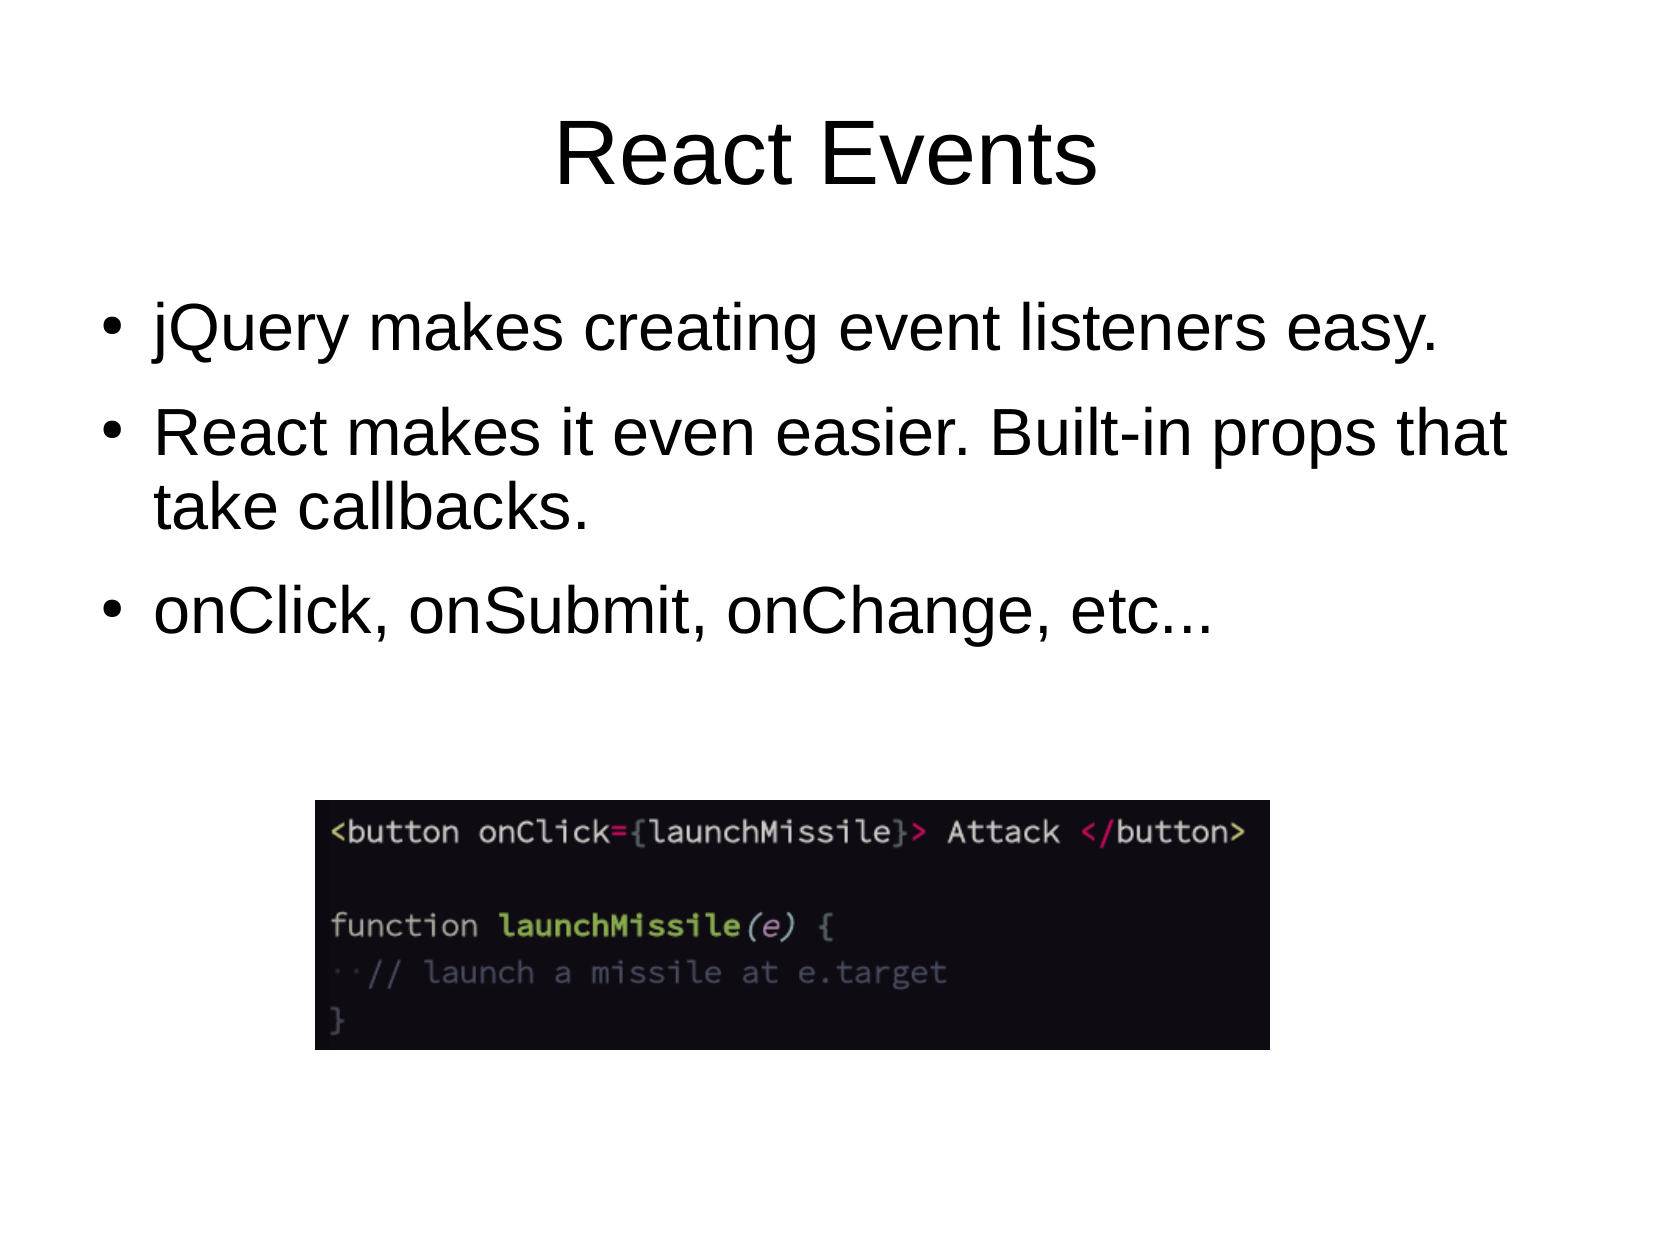

# React Events
jQuery makes creating event listeners easy.
React makes it even easier. Built-in props that take callbacks.
onClick, onSubmit, onChange, etc...